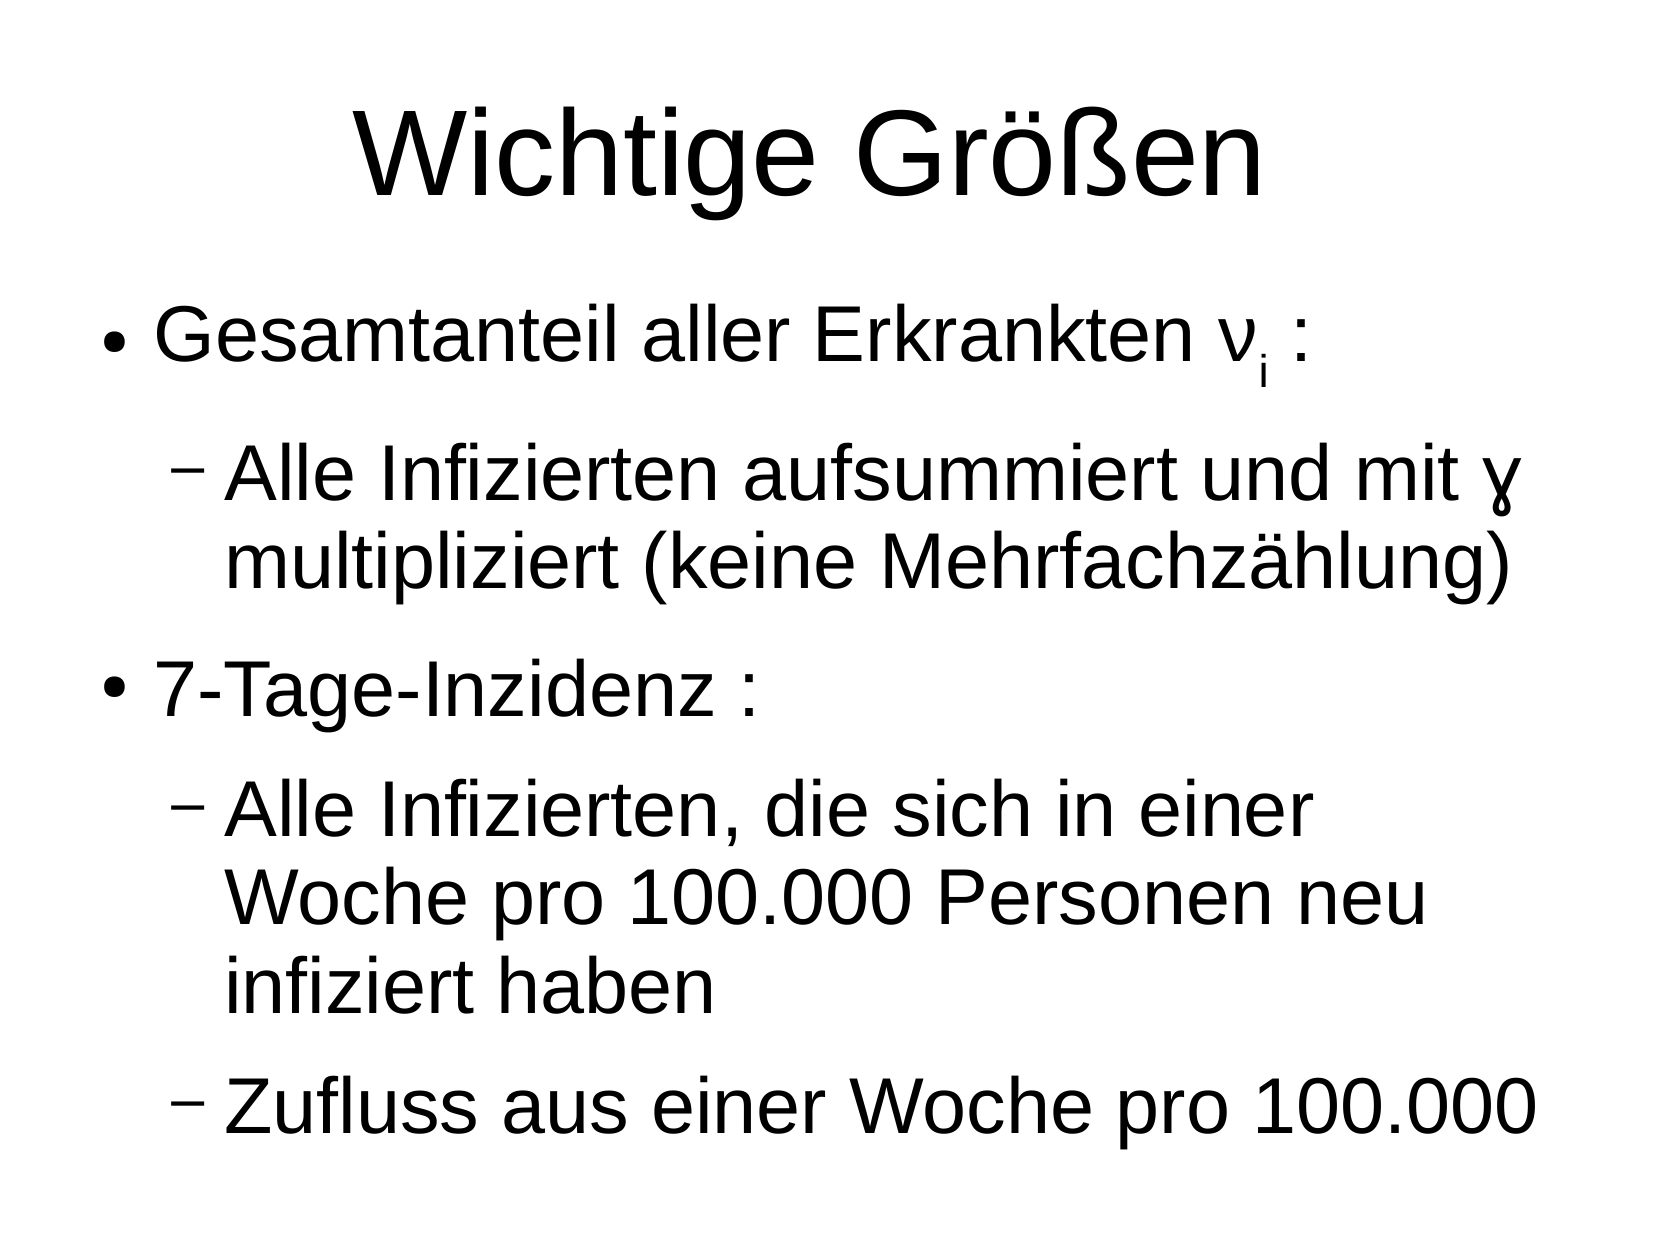

# Wichtige Größen
Gesamtanteil aller Erkrankten νi :
Alle Infizierten aufsummiert und mit ɣ multipliziert (keine Mehrfachzählung)
7-Tage-Inzidenz :
Alle Infizierten, die sich in einer Woche pro 100.000 Personen neu infiziert haben
Zufluss aus einer Woche pro 100.000